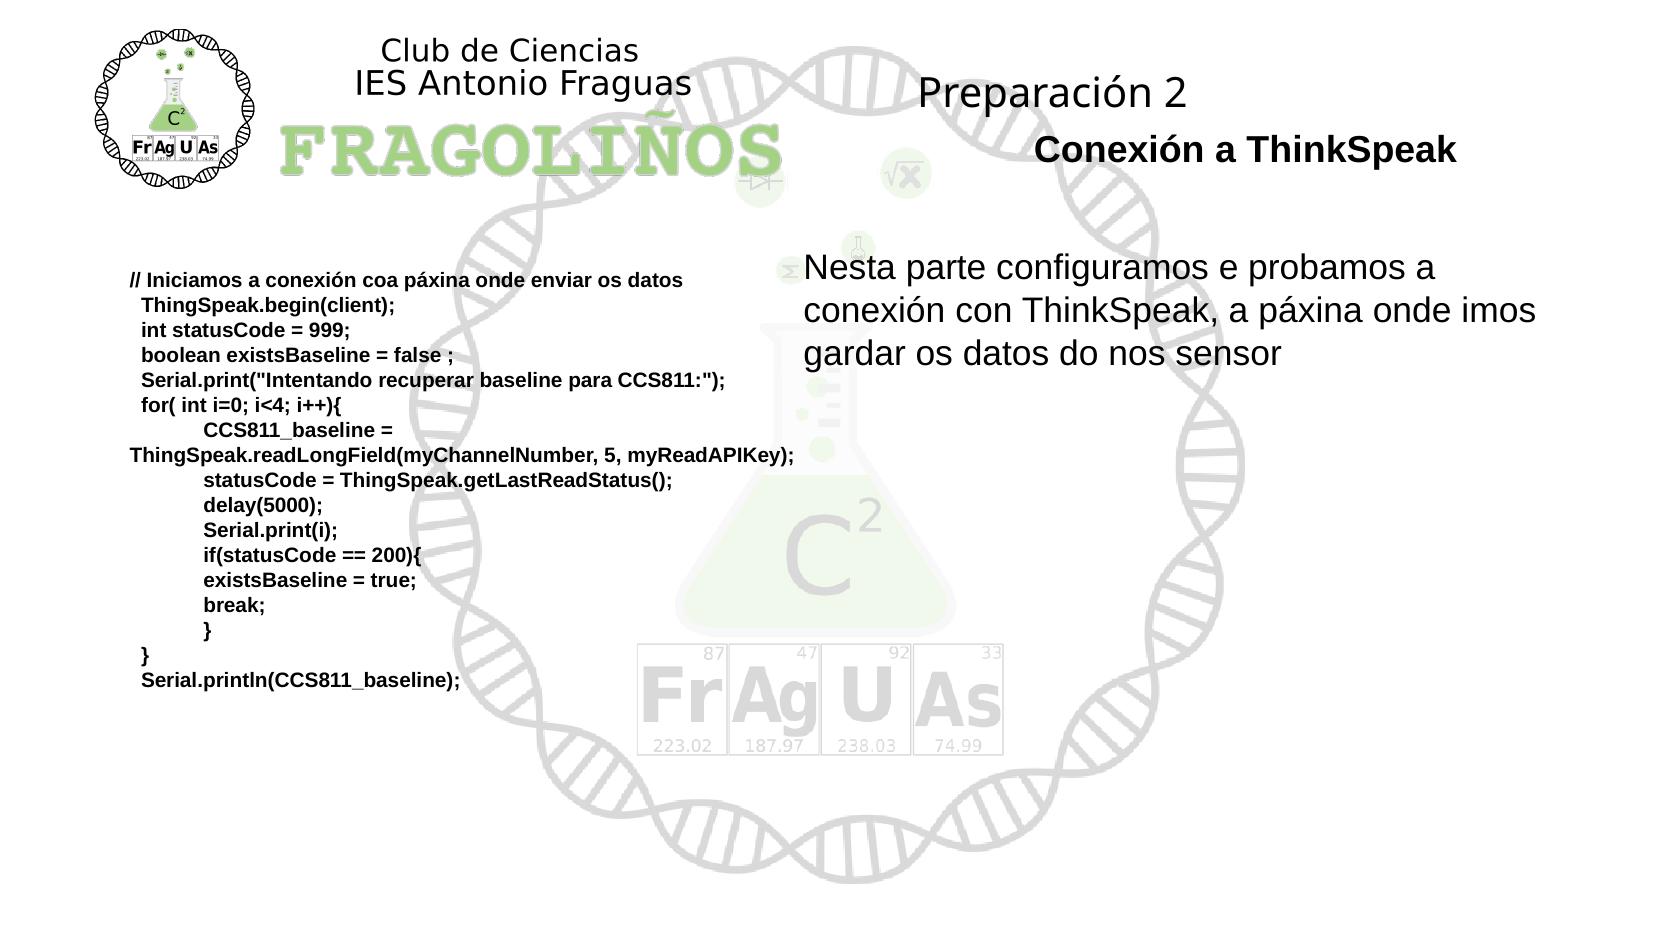

Preparación 2
Conexión a ThinkSpeak
Nesta parte configuramos e probamos a conexión con ThinkSpeak, a páxina onde imos gardar os datos do nos sensor
// Iniciamos a conexión coa páxina onde enviar os datos
 ThingSpeak.begin(client);
 int statusCode = 999;
 boolean existsBaseline = false ;
 Serial.print("Intentando recuperar baseline para CCS811:");
 for( int i=0; i<4; i++){
	CCS811_baseline = ThingSpeak.readLongField(myChannelNumber, 5, myReadAPIKey);
	statusCode = ThingSpeak.getLastReadStatus();
	delay(5000);
	Serial.print(i);
	if(statusCode == 200){
 	existsBaseline = true;
 	break;
	}
 }
 Serial.println(CCS811_baseline);